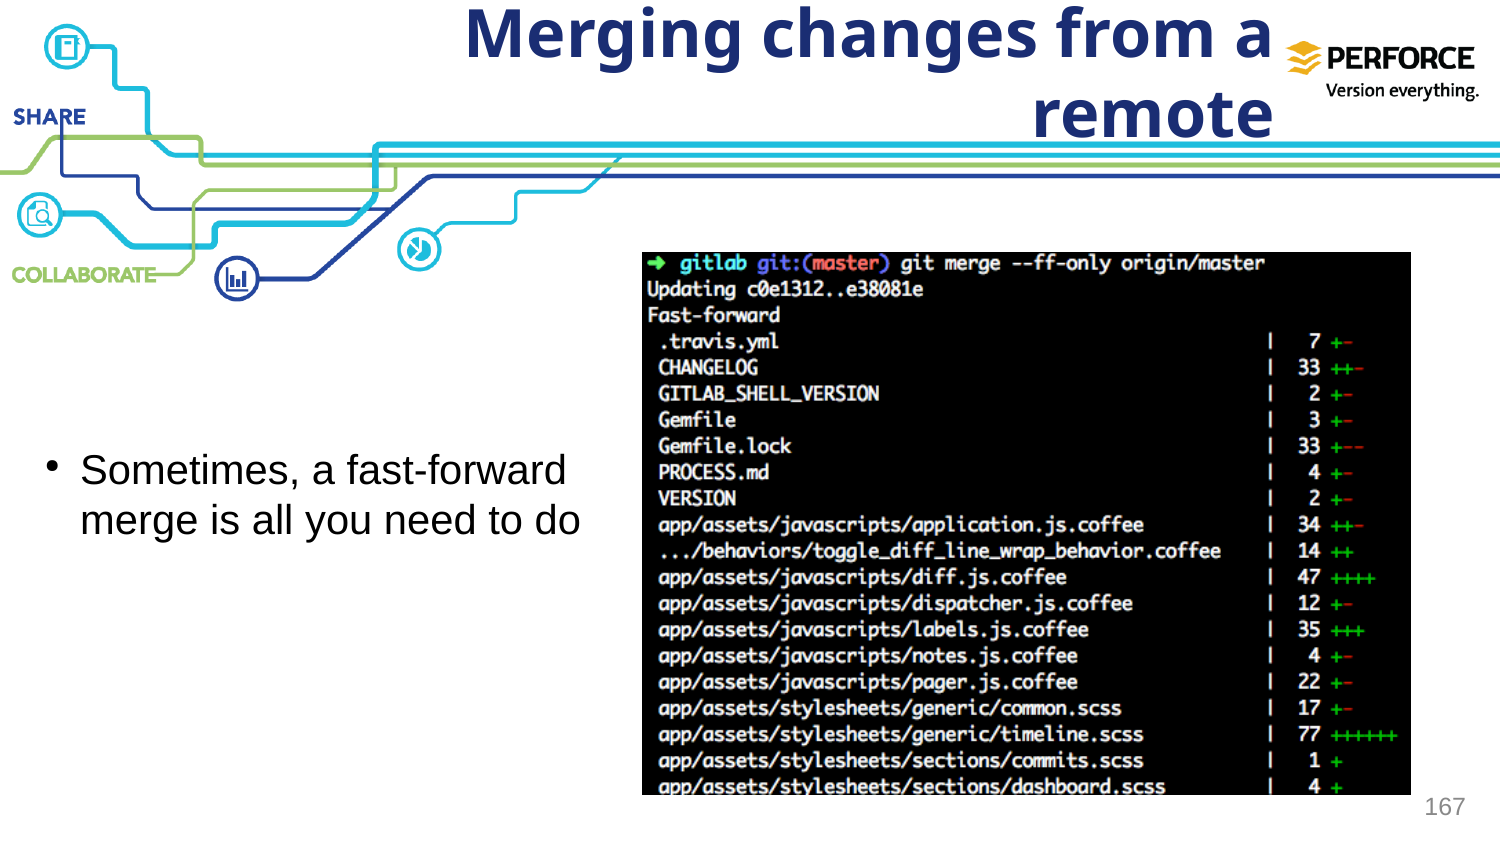

# Merging changes from a remote
Sometimes, a fast-forward merge is all you need to do